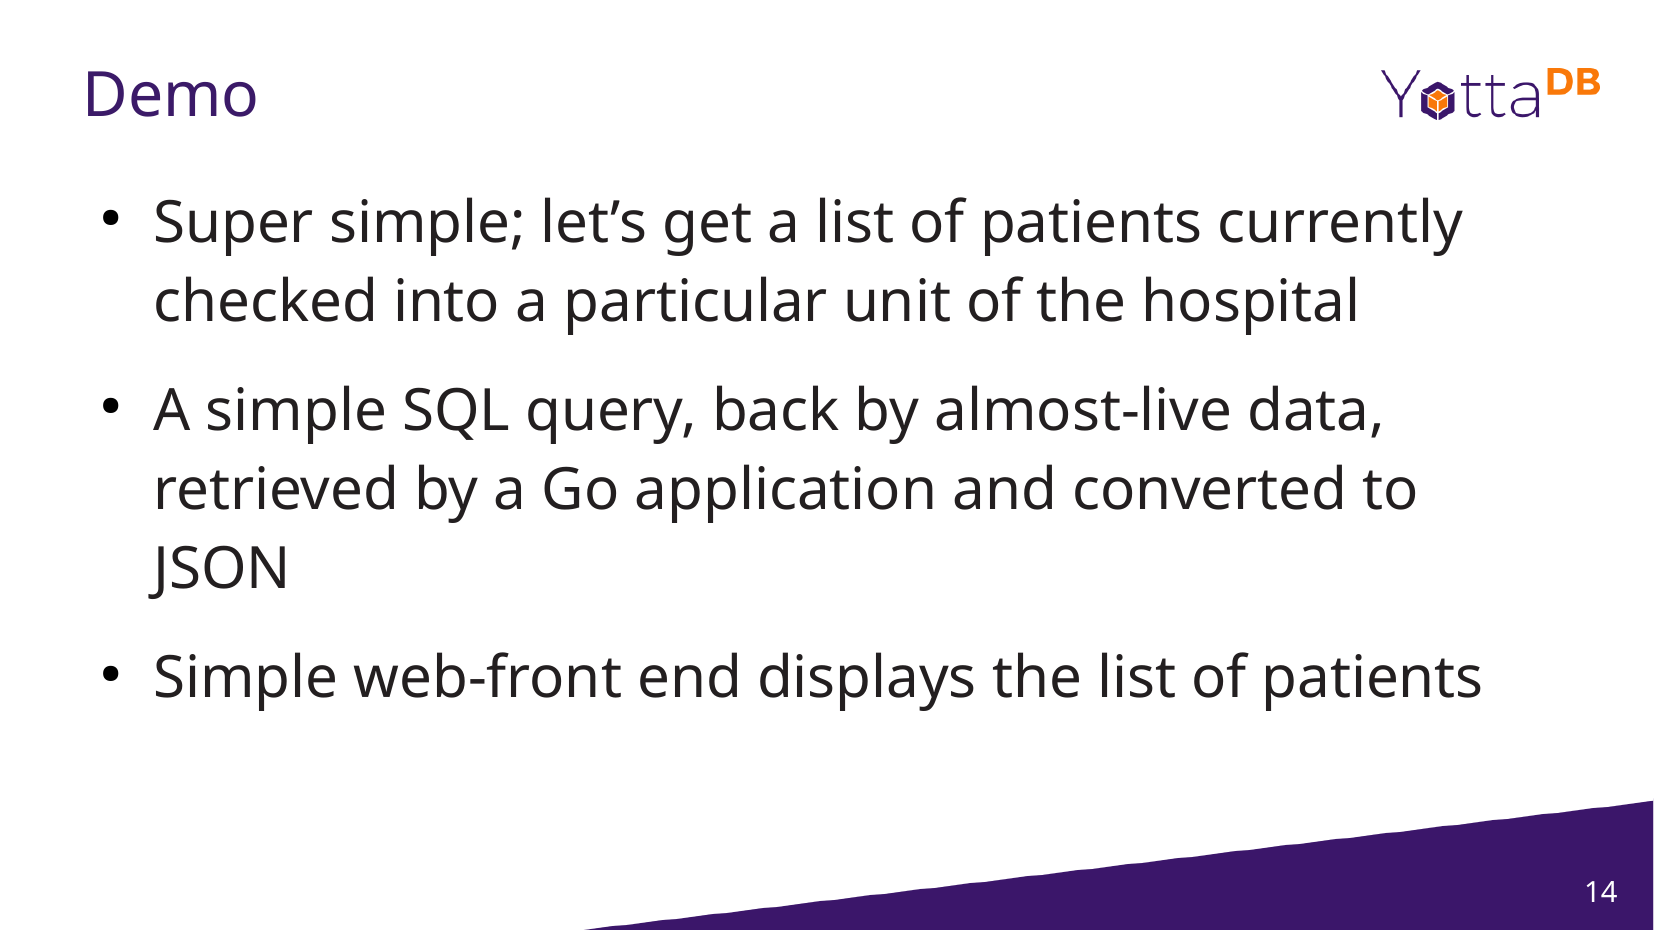

# Demo
Super simple; let’s get a list of patients currently checked into a particular unit of the hospital
A simple SQL query, back by almost-live data, retrieved by a Go application and converted to JSON
Simple web-front end displays the list of patients
14